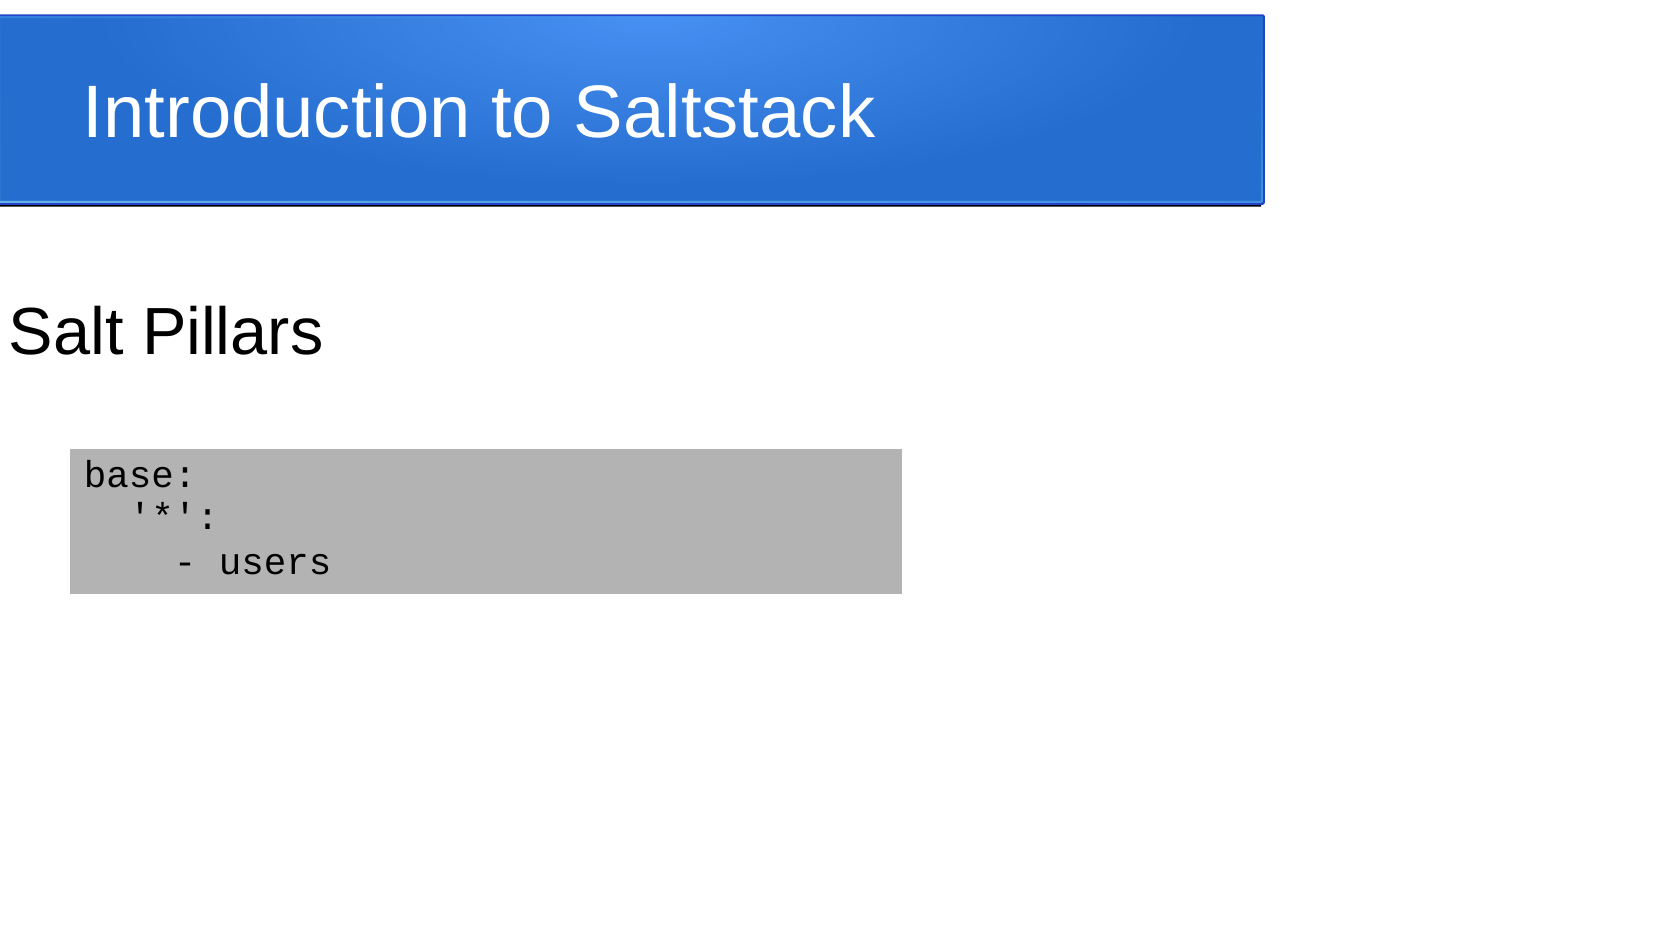

# Introduction to Saltstack
Salt Pillars
| base: '\*': - users |
| --- |